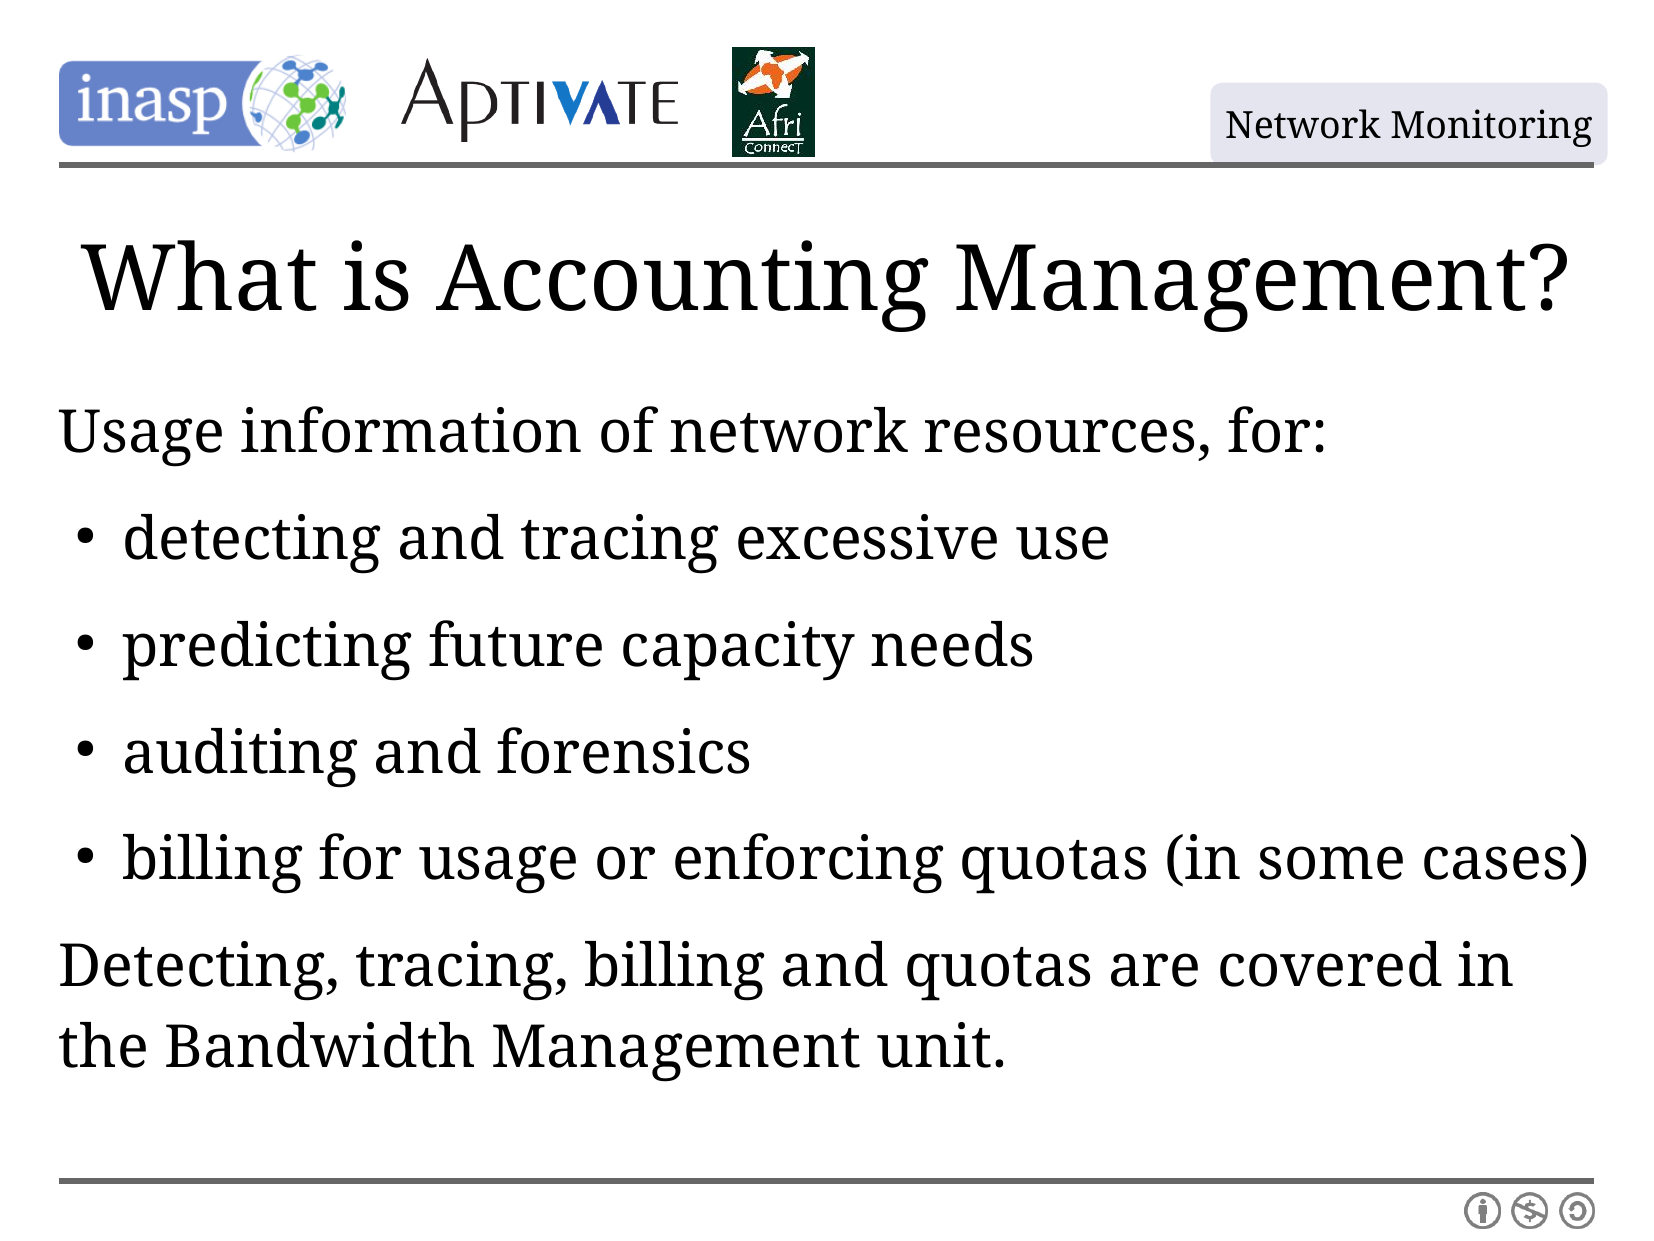

# What is Accounting Management?
Usage information of network resources, for:
detecting and tracing excessive use
predicting future capacity needs
auditing and forensics
billing for usage or enforcing quotas (in some cases)
Detecting, tracing, billing and quotas are covered in the Bandwidth Management unit.